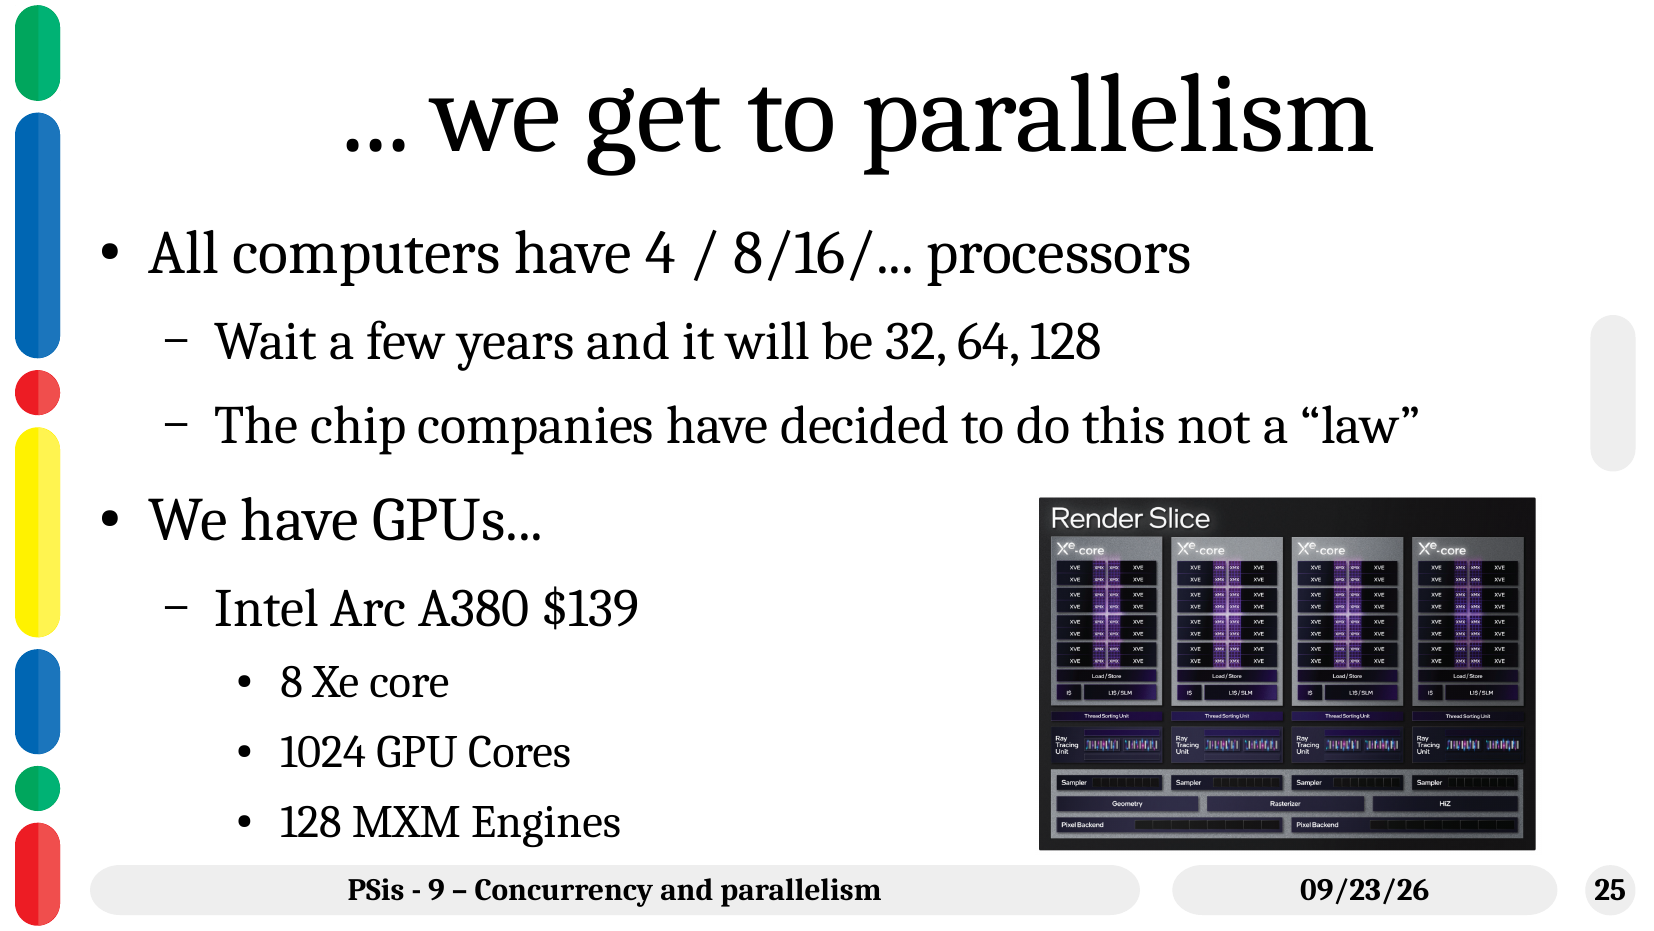

# ... we get to parallelism
All computers have 4 / 8/16/... processors
Wait a few years and it will be 32, 64, 128
The chip companies have decided to do this not a “law”
We have GPUs...
Intel Arc A380 $139
8 Xe core
1024 GPU Cores
128 MXM Engines
PSis - 9 – Concurrency and parallelism
25